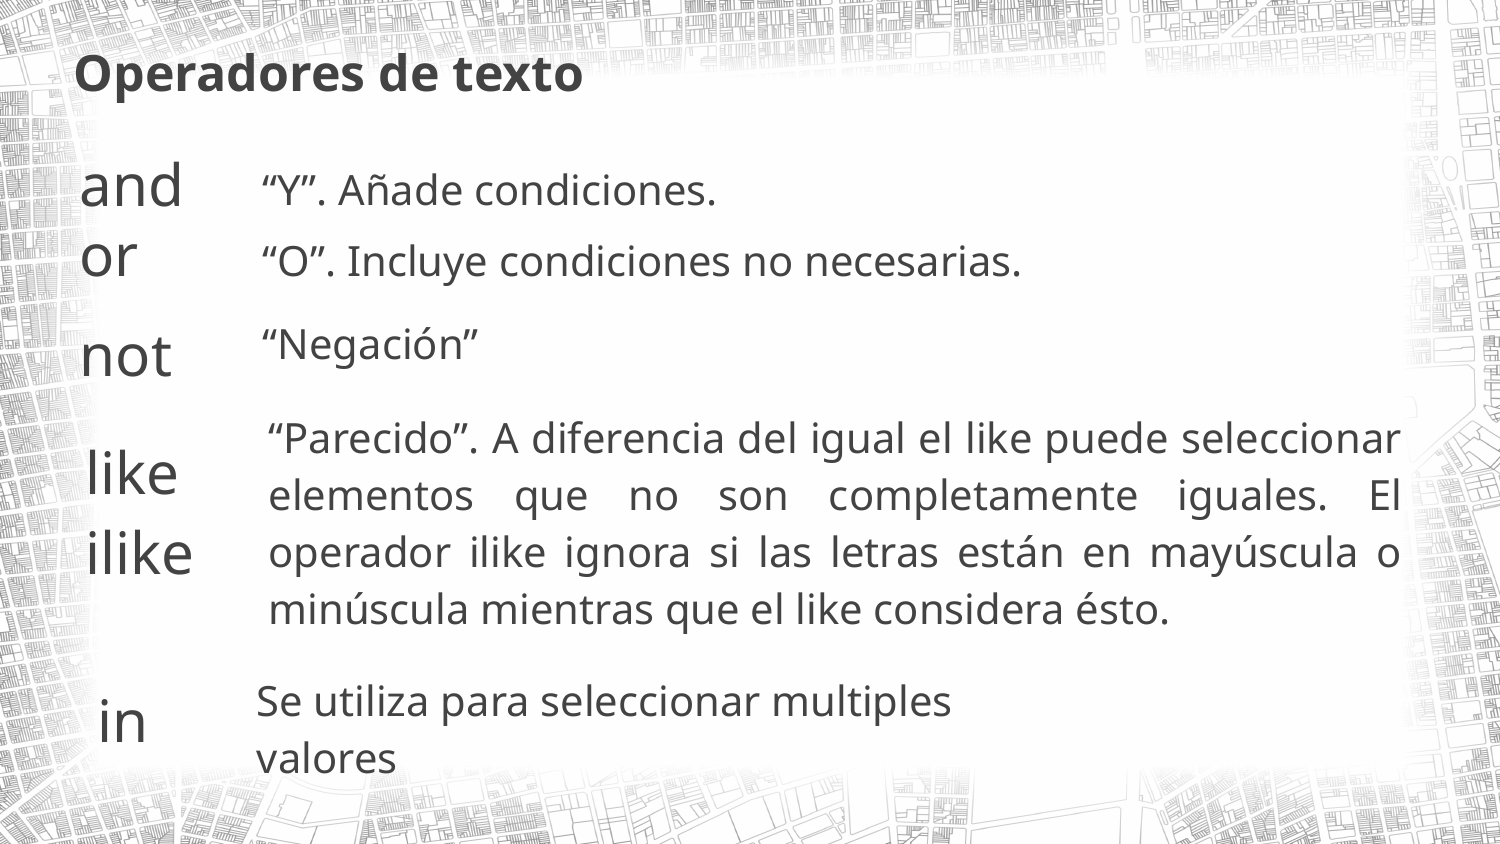

Operadores de texto
and
or
“Y”. Añade condiciones.
“O”. Incluye condiciones no necesarias.
not
“Negación”
“Parecido”. A diferencia del igual el like puede seleccionar elementos que no son completamente iguales. El operador ilike ignora si las letras están en mayúscula o minúscula mientras que el like considera ésto.
like
ilike
Se utiliza para seleccionar multiples valores
in